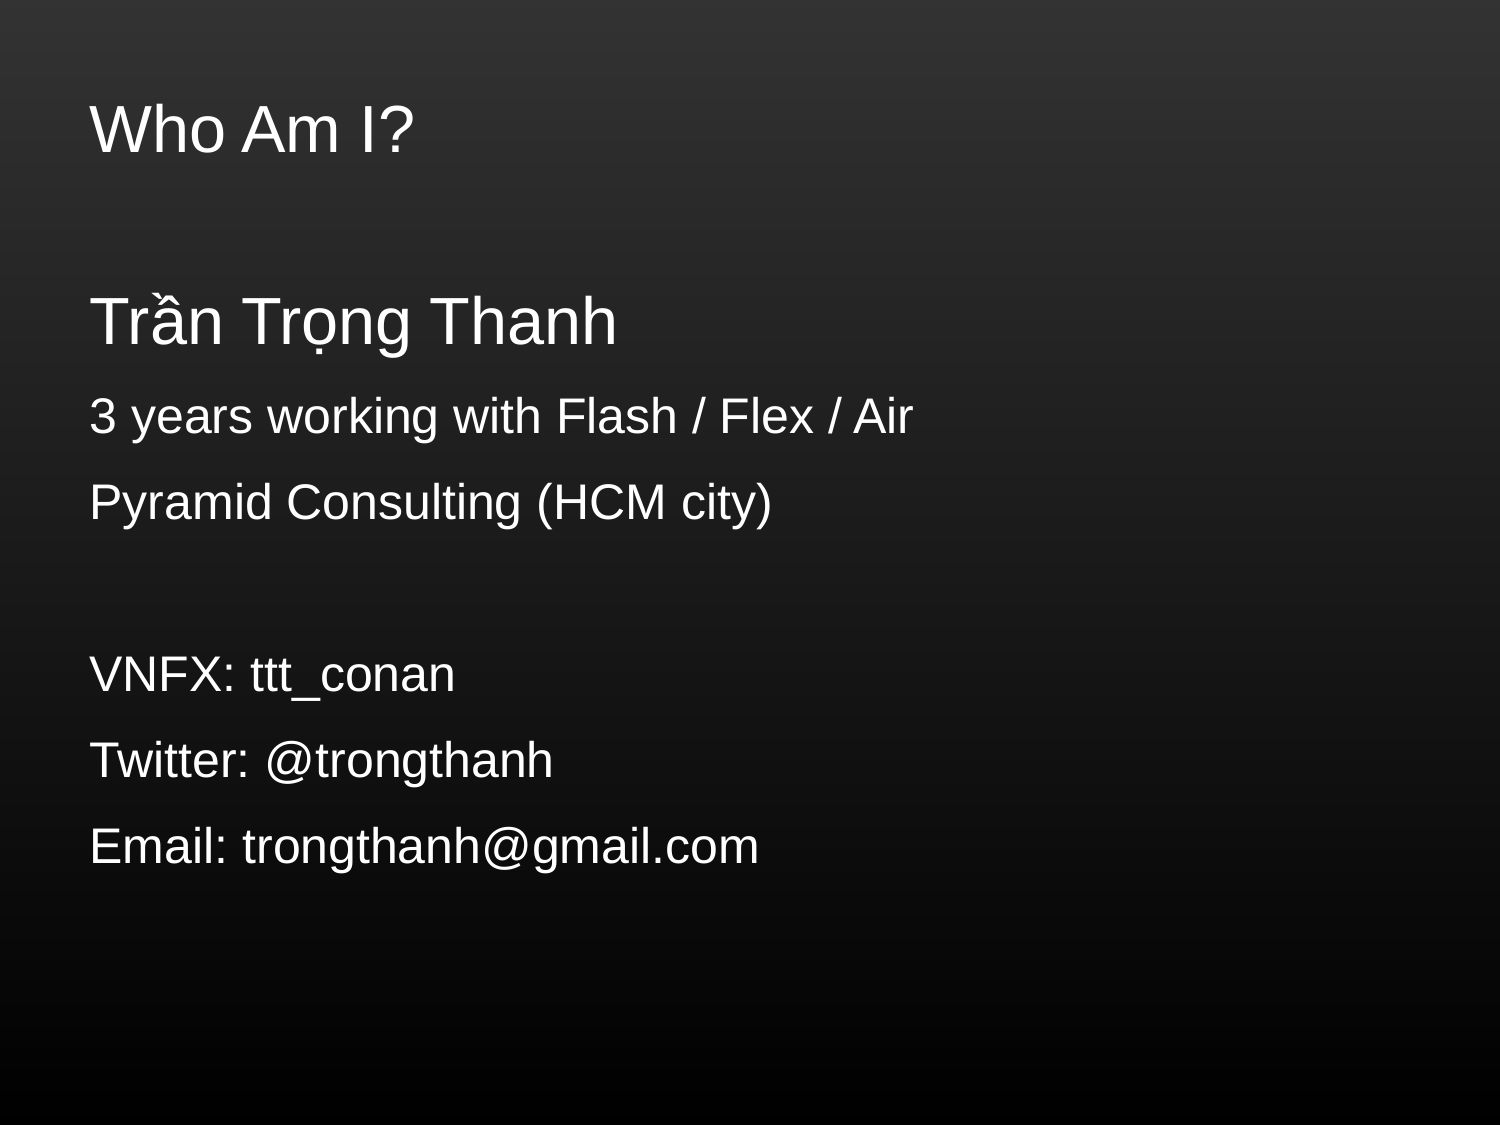

# Who Am I?
Trần Trọng Thanh
3 years working with Flash / Flex / Air
Pyramid Consulting (HCM city)
VNFX: ttt_conan
Twitter: @trongthanh
Email: trongthanh@gmail.com